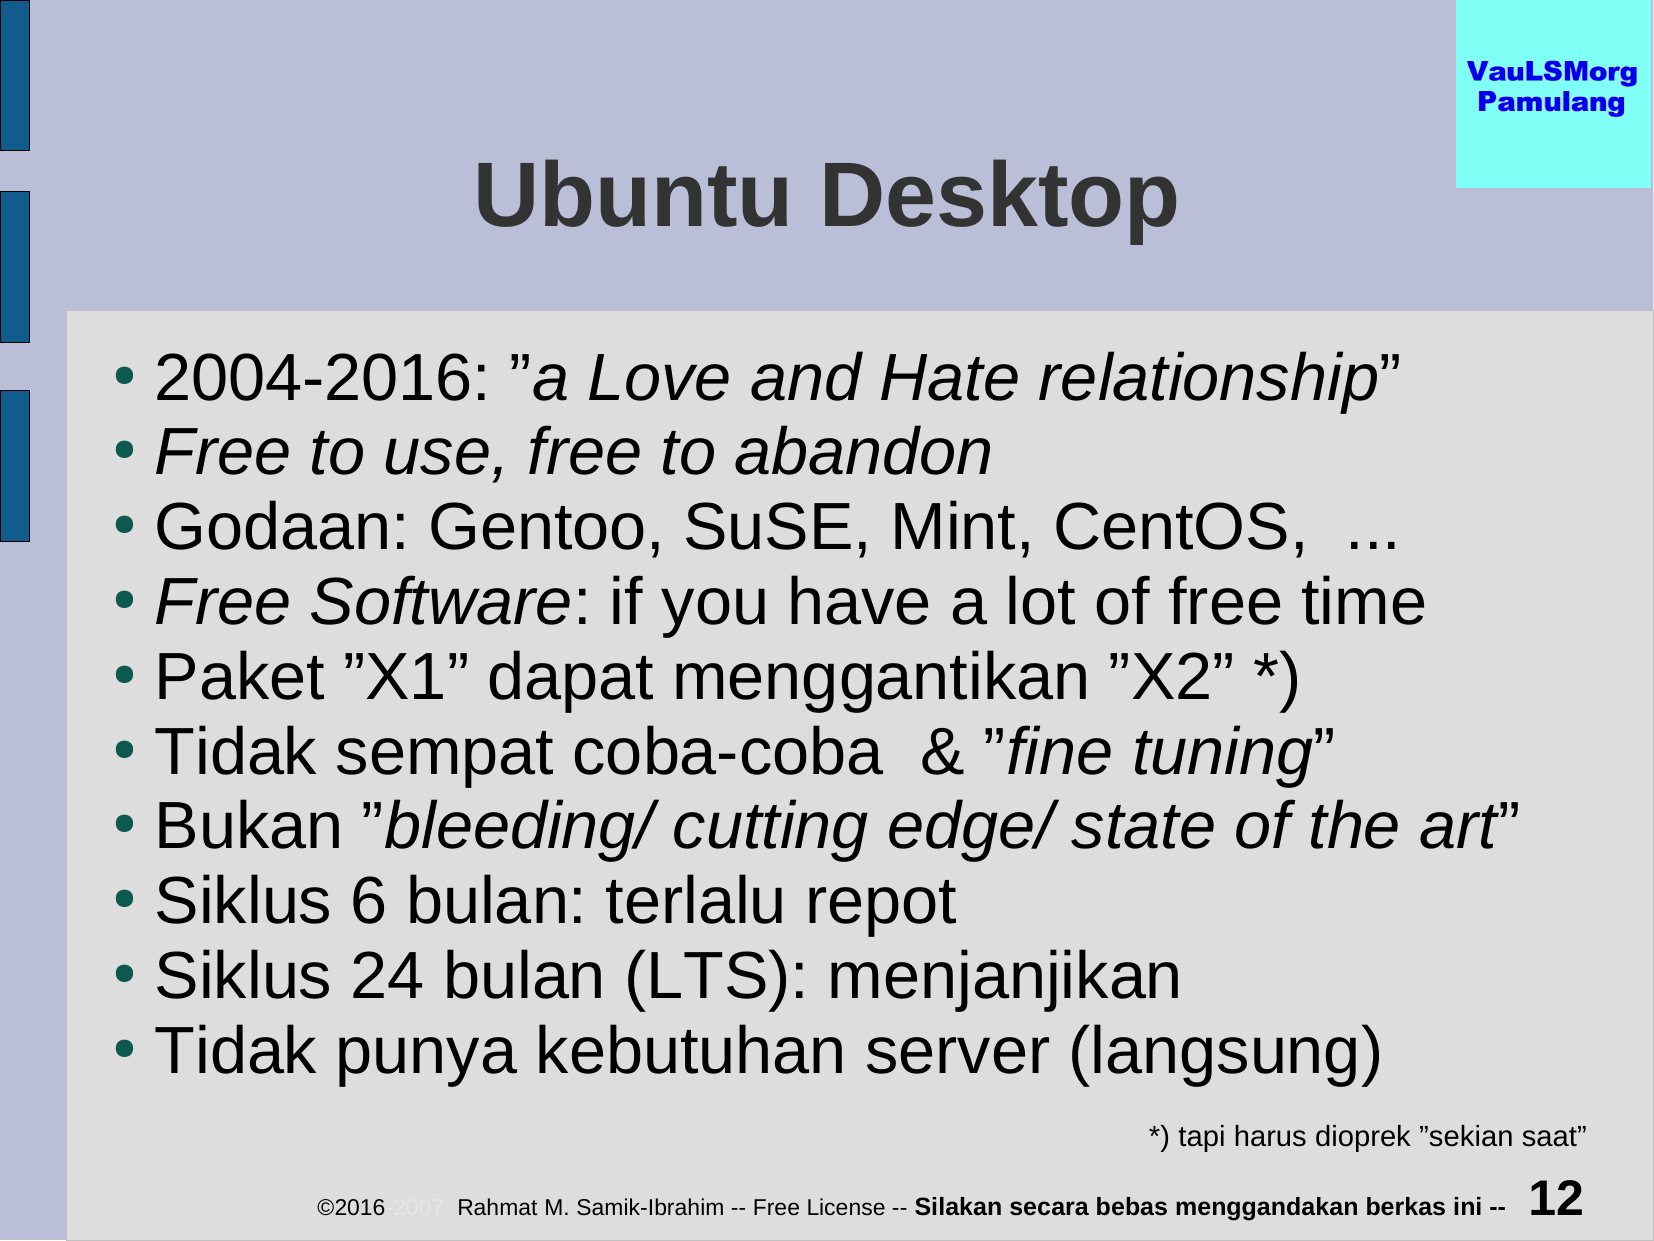

# Ubuntu Desktop
 2004-2016: ”a Love and Hate relationship”
 Free to use, free to abandon
 Godaan: Gentoo, SuSE, Mint, CentOS, ...
 Free Software: if you have a lot of free time
 Paket ”X1” dapat menggantikan ”X2” *)
 Tidak sempat coba-coba & ”fine tuning”
 Bukan ”bleeding/ cutting edge/ state of the art”
 Siklus 6 bulan: terlalu repot
 Siklus 24 bulan (LTS): menjanjikan
 Tidak punya kebutuhan server (langsung)
*) tapi harus dioprek ”sekian saat”